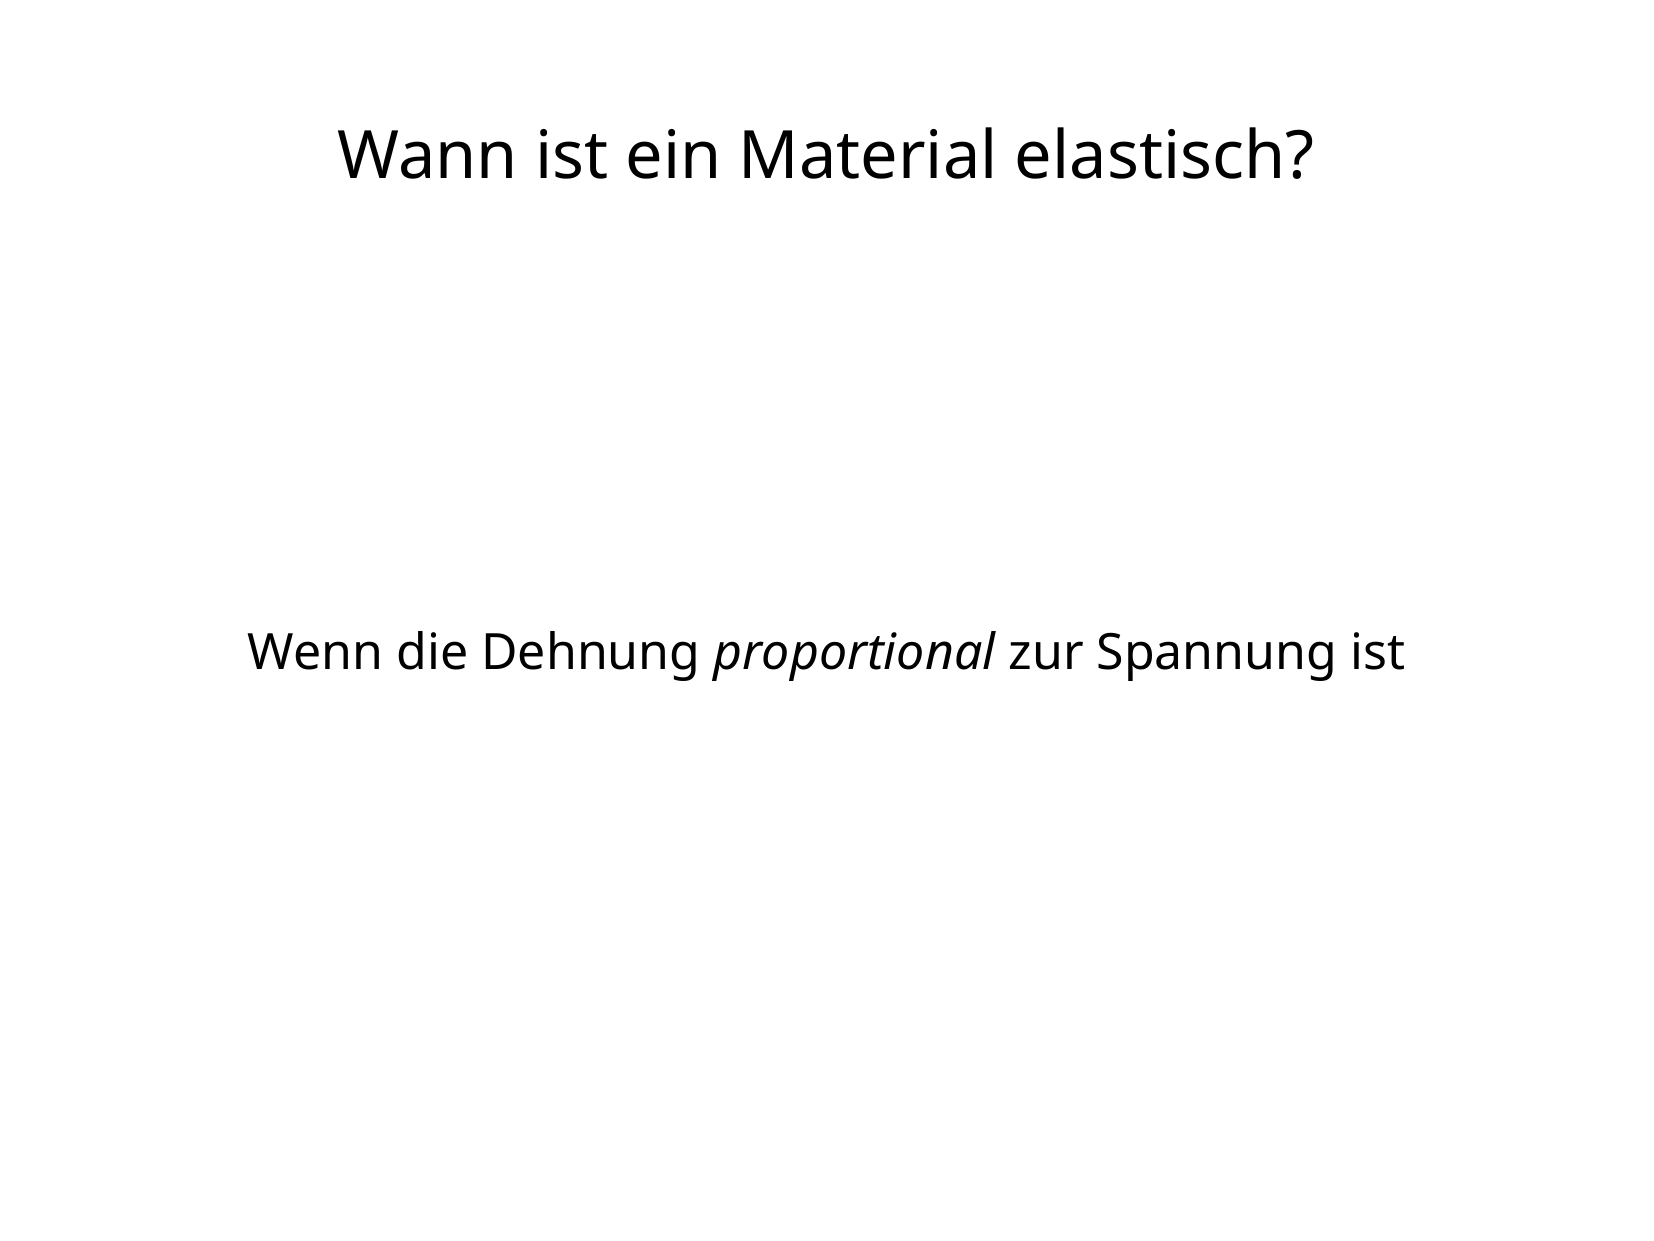

# Wann ist ein Material elastisch?
Wenn die Dehnung proportional zur Spannung ist